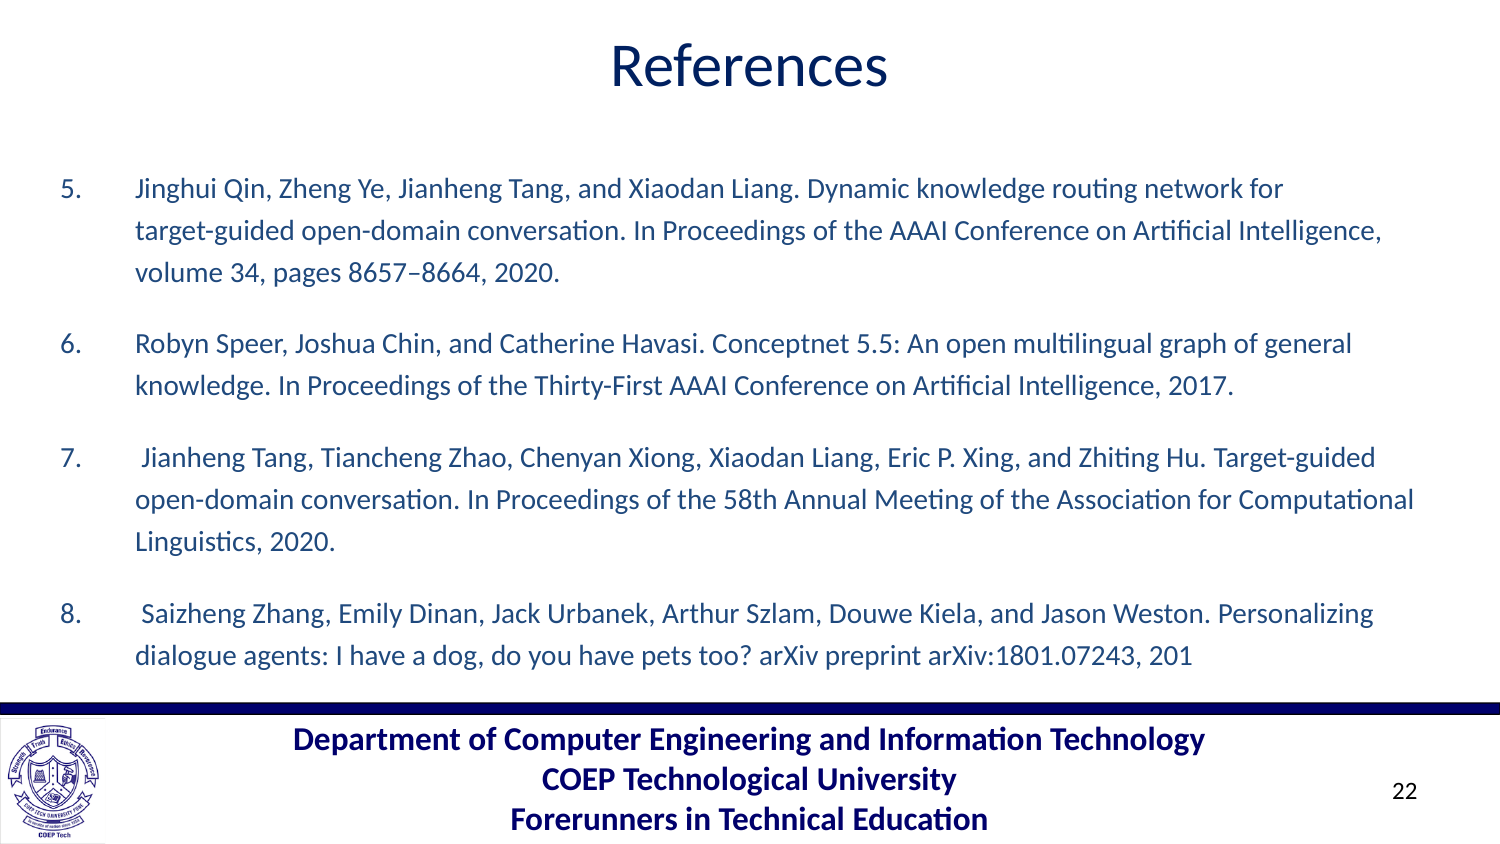

References
5.	Jinghui Qin, Zheng Ye, Jianheng Tang, and Xiaodan Liang. Dynamic knowledge routing network for
target-guided open-domain conversation. In Proceedings of the AAAI Conference on Artificial Intelligence, volume 34, pages 8657–8664, 2020.
6. 	Robyn Speer, Joshua Chin, and Catherine Havasi. Conceptnet 5.5: An open multilingual graph of general
knowledge. In Proceedings of the Thirty-First AAAI Conference on Artificial Intelligence, 2017.
7.	 Jianheng Tang, Tiancheng Zhao, Chenyan Xiong, Xiaodan Liang, Eric P. Xing, and Zhiting Hu. Target-guided
open-domain conversation. In Proceedings of the 58th Annual Meeting of the Association for Computational Linguistics, 2020.
8.	 Saizheng Zhang, Emily Dinan, Jack Urbanek, Arthur Szlam, Douwe Kiela, and Jason Weston. Personalizing
dialogue agents: I have a dog, do you have pets too? arXiv preprint arXiv:1801.07243, 201
Department of Computer Engineering and Information Technology
COEP Technological University
Forerunners in Technical Education
22